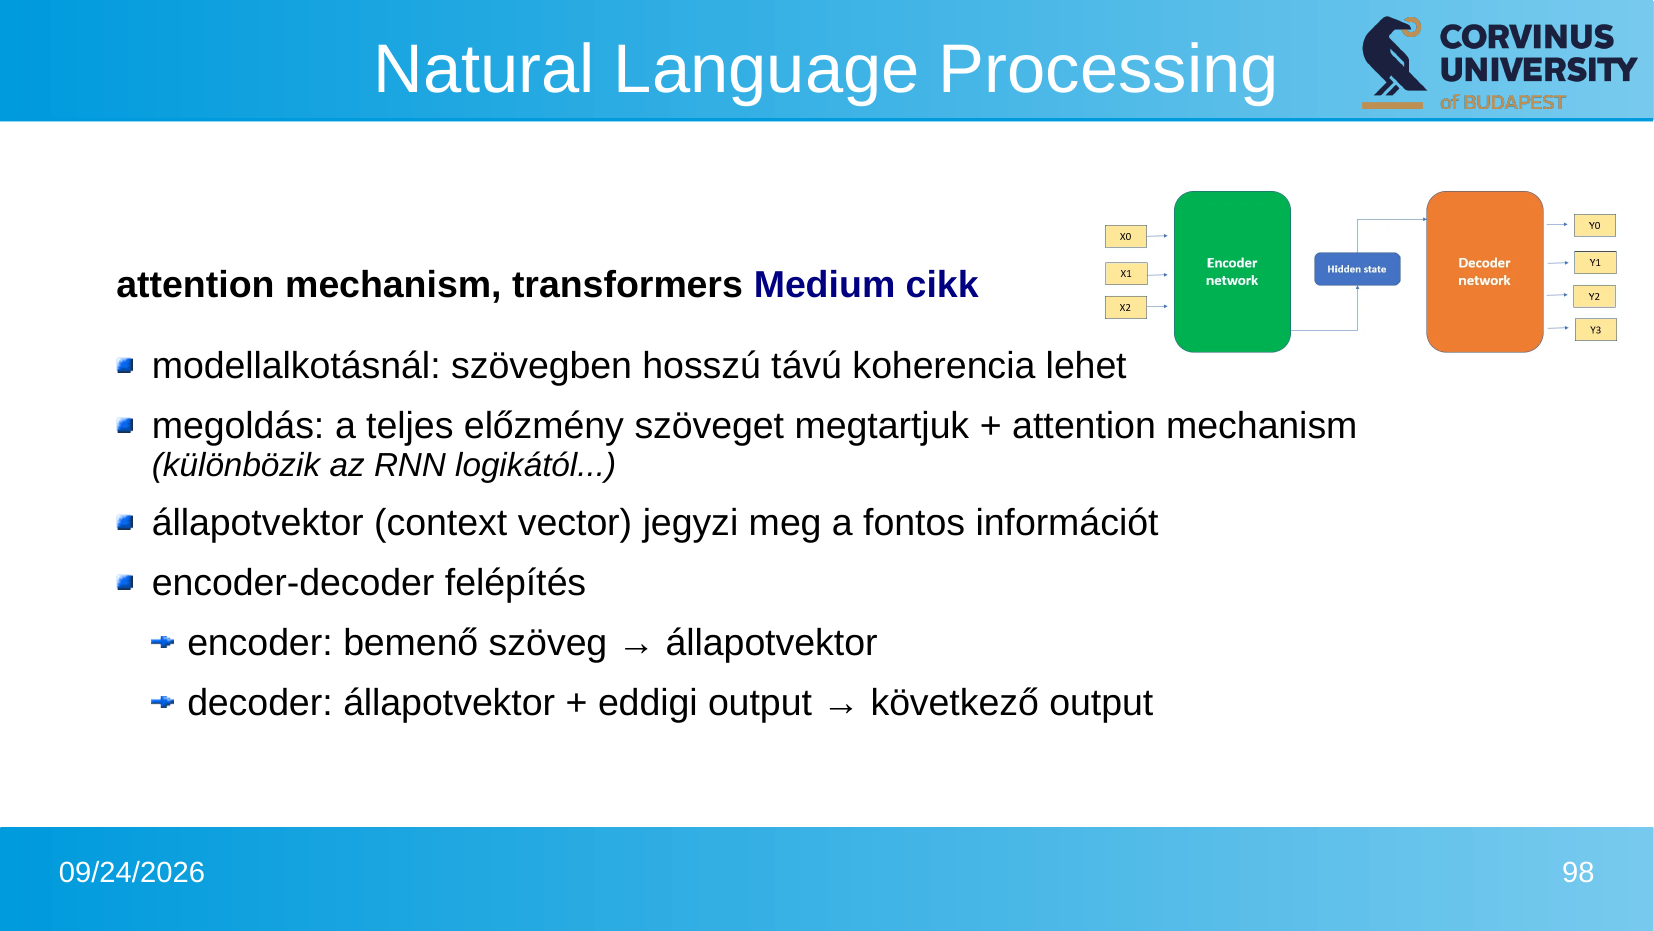

# Natural Language Processing
attention mechanism, transformers Medium cikk
modellalkotásnál: szövegben hosszú távú koherencia lehet
megoldás: a teljes előzmény szöveget megtartjuk + attention mechanism
(különbözik az RNN logikától...)
állapotvektor (context vector) jegyzi meg a fontos információt
encoder-decoder felépítés
encoder: bemenő szöveg → állapotvektor
decoder: állapotvektor + eddigi output → következő output
98